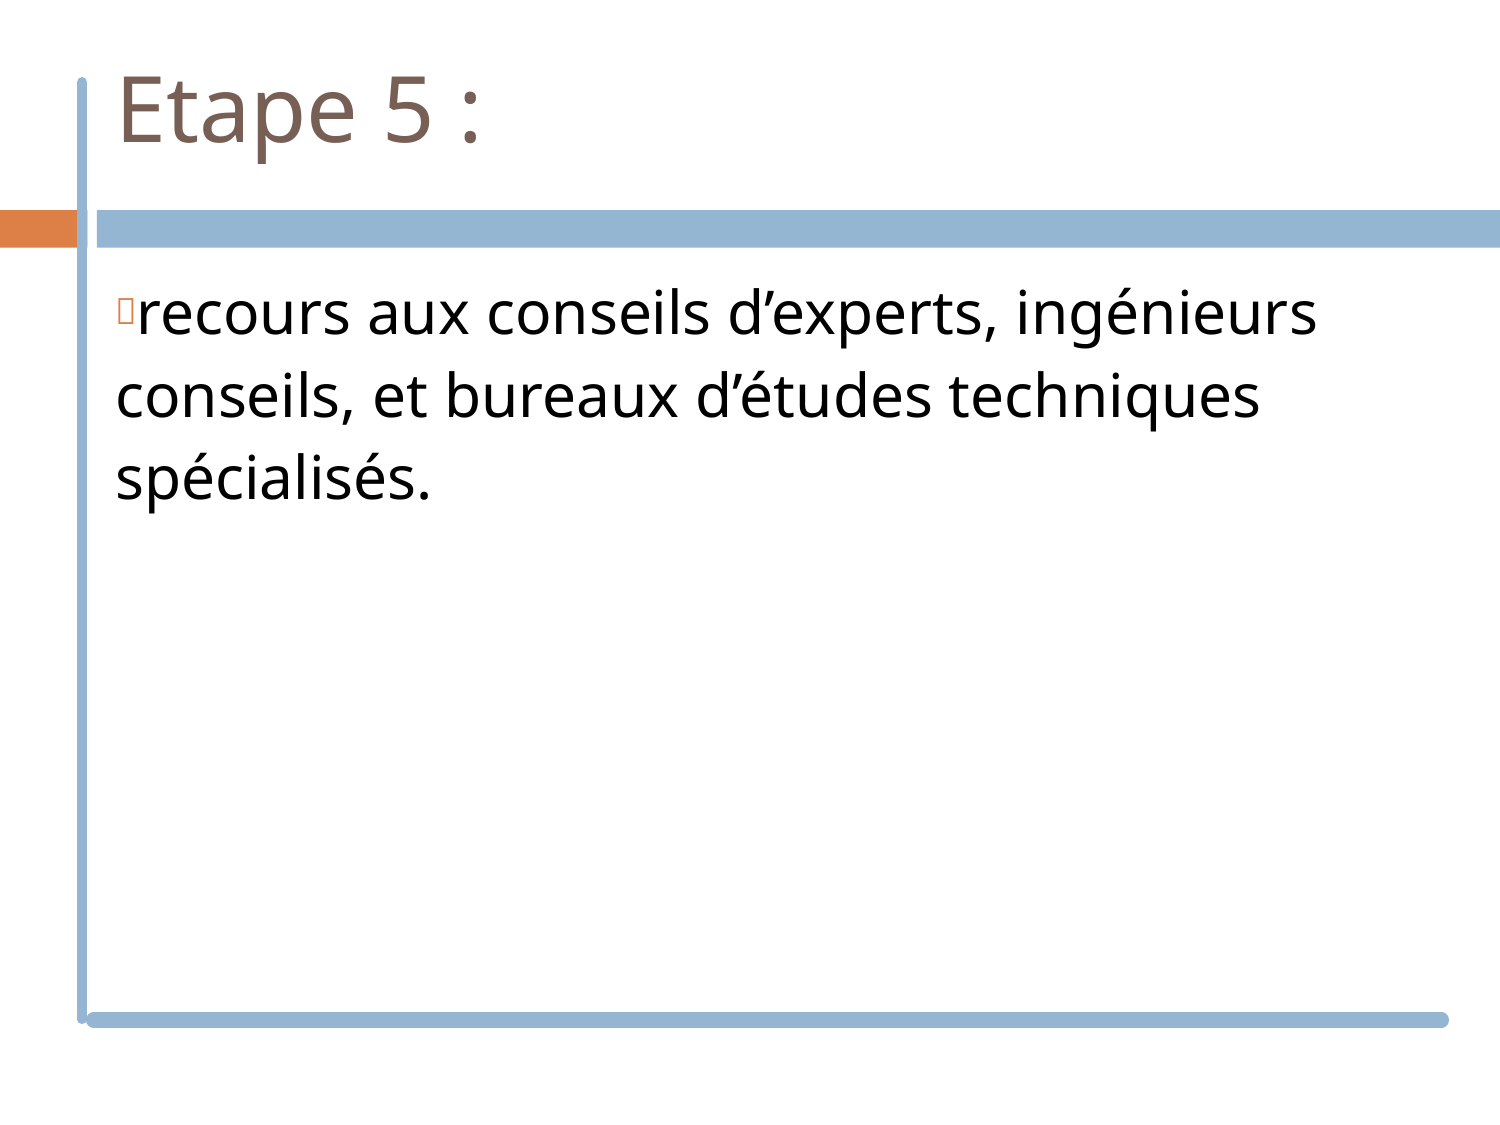

# Etape 5 :
recours aux conseils d’experts, ingénieurs conseils, et bureaux d’études techniques spécialisés.